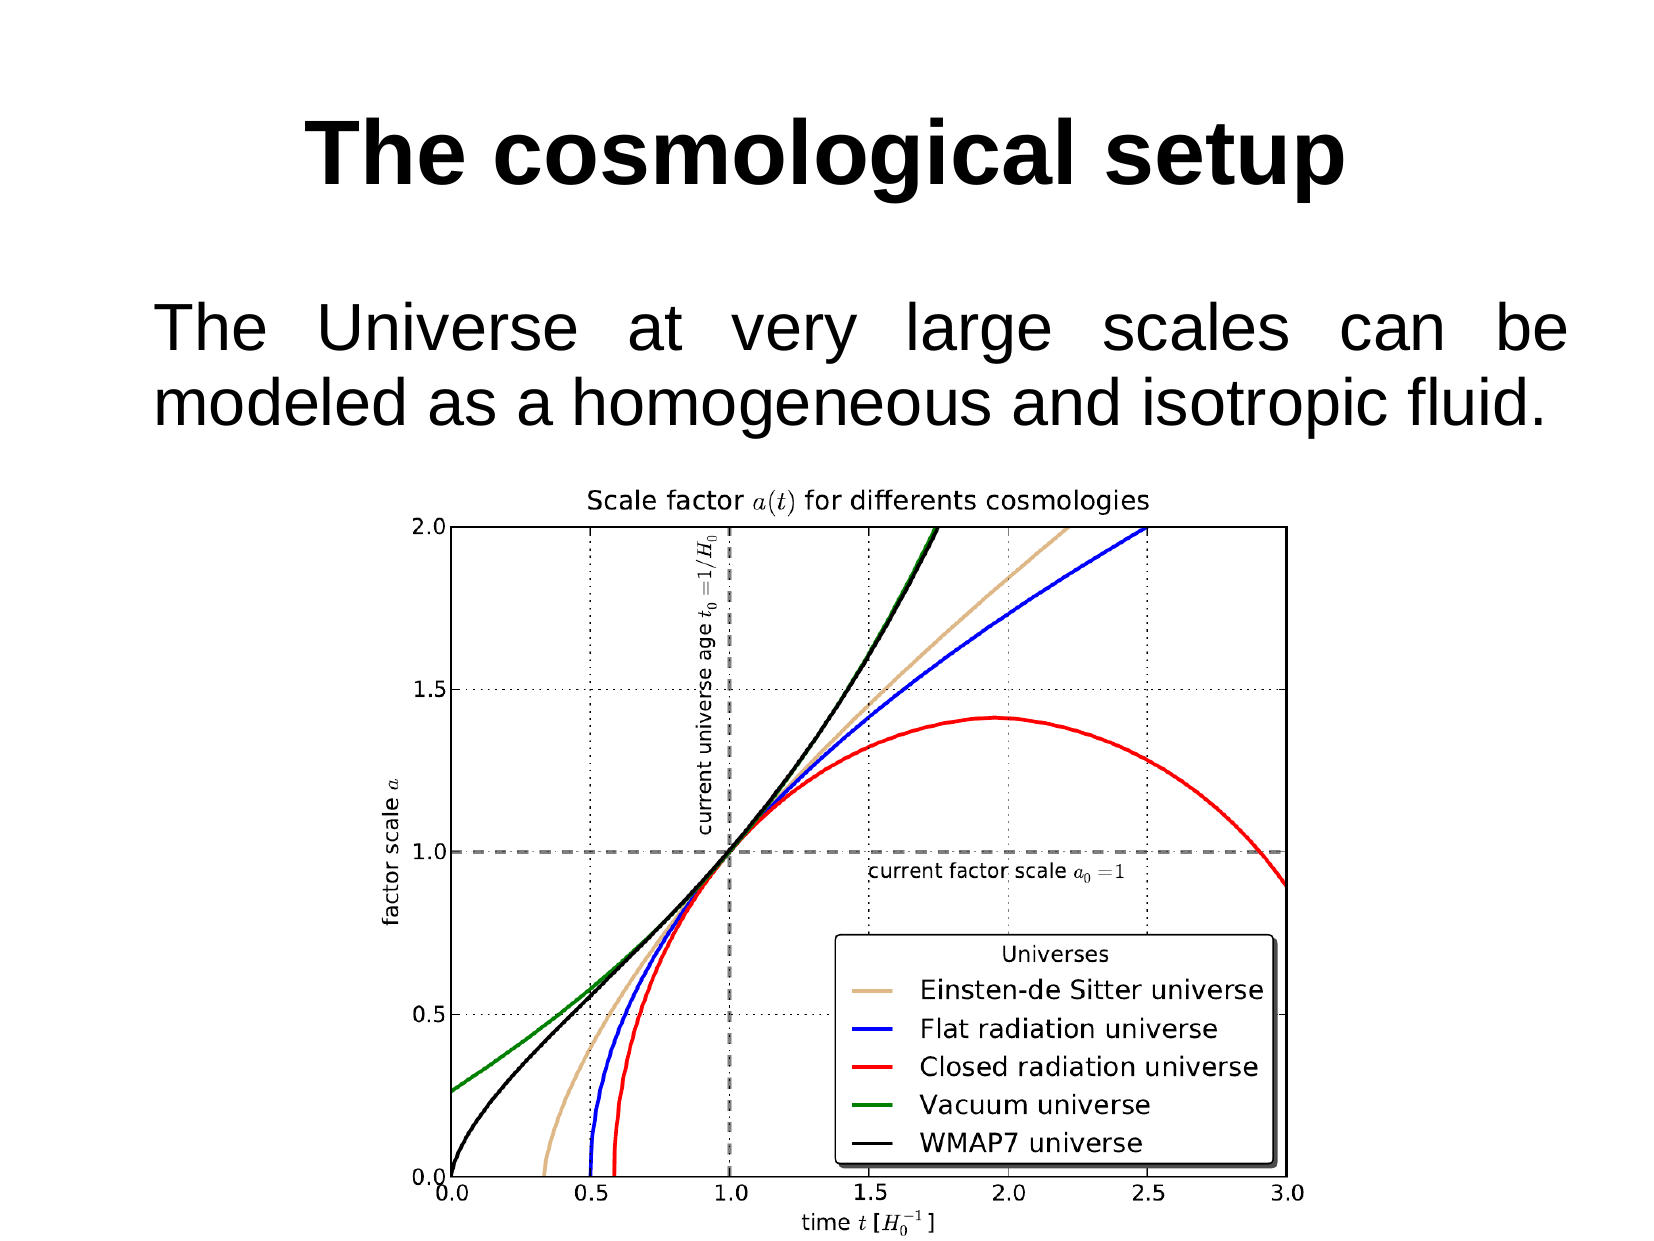

# The cosmological setup
The Universe at very large scales can be modeled as a homogeneous and isotropic fluid.